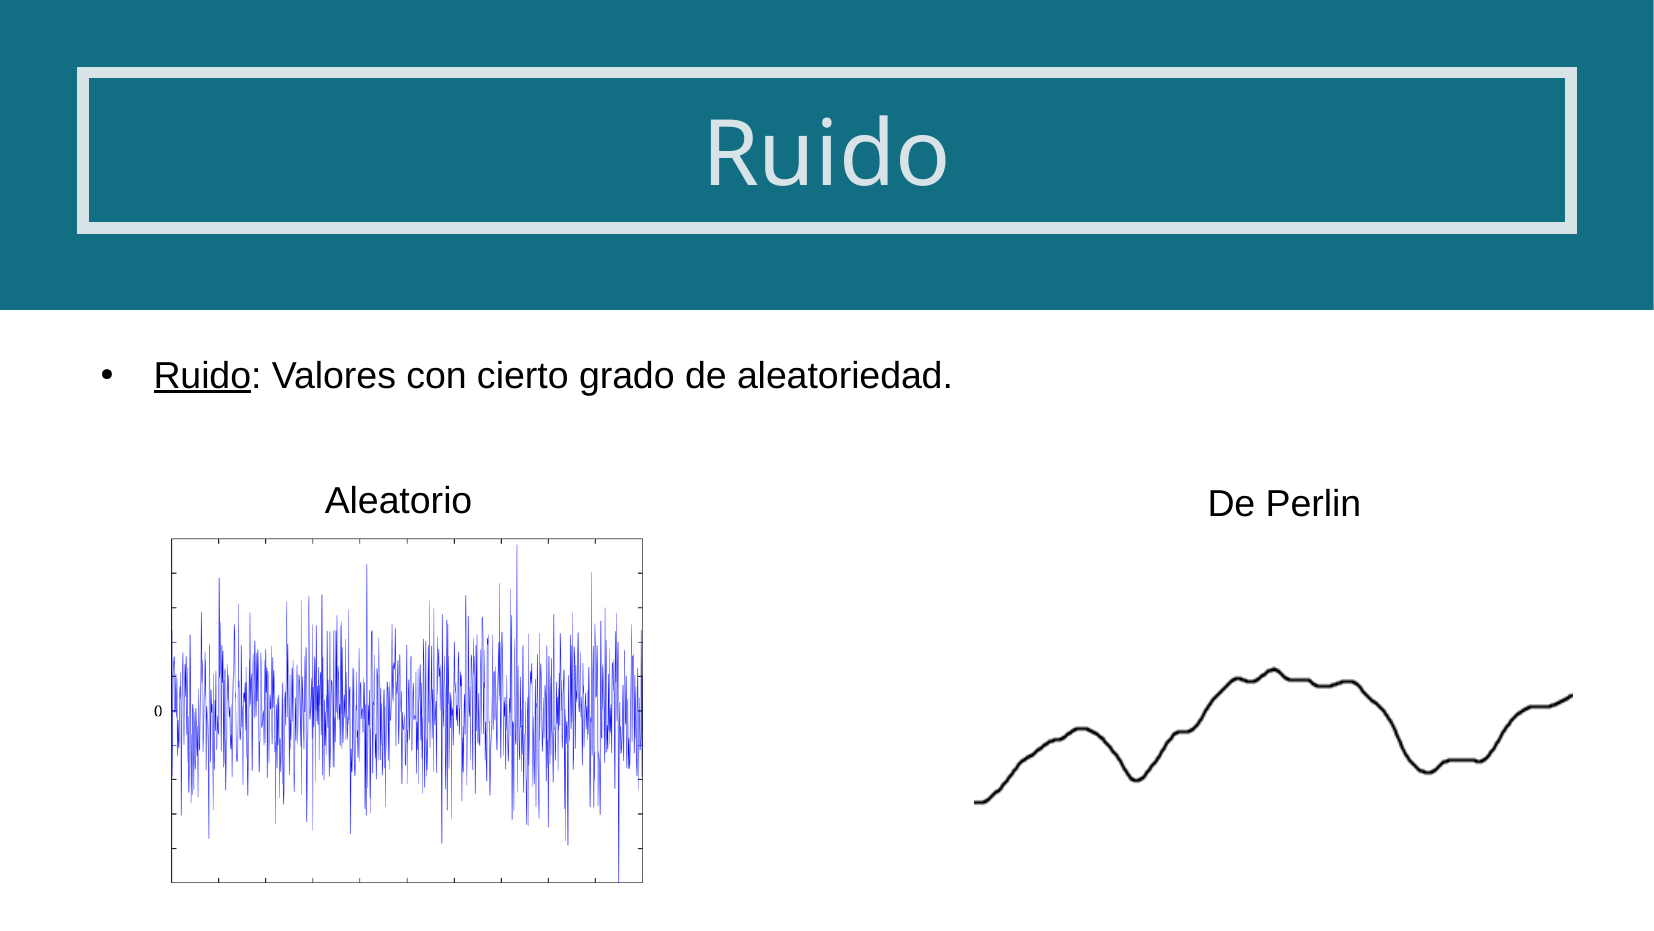

# Ruido
Ruido: Valores con cierto grado de aleatoriedad.
Aleatorio
De Perlin